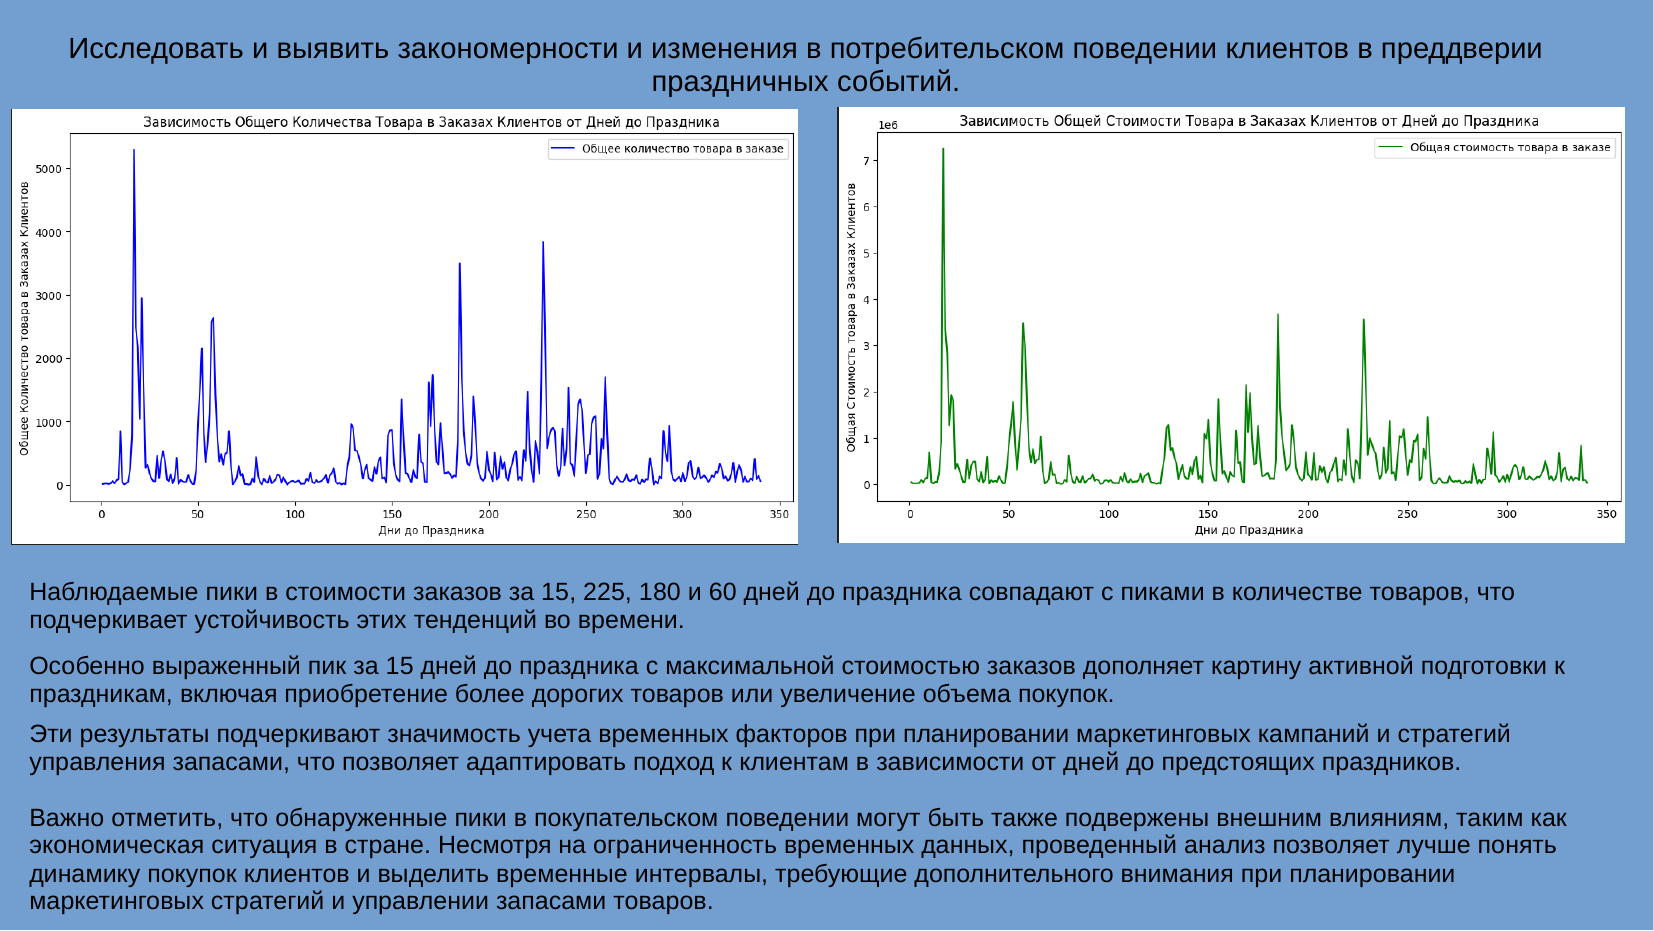

# Исследовать и выявить закономерности и изменения в потребительском поведении клиентов в преддверии праздничных событий.
Наблюдаемые пики в стоимости заказов за 15, 225, 180 и 60 дней до праздника совпадают с пиками в количестве товаров, что подчеркивает устойчивость этих тенденций во времени.
Особенно выраженный пик за 15 дней до праздника с максимальной стоимостью заказов дополняет картину активной подготовки к праздникам, включая приобретение более дорогих товаров или увеличение объема покупок.
Эти результаты подчеркивают значимость учета временных факторов при планировании маркетинговых кампаний и стратегий управления запасами, что позволяет адаптировать подход к клиентам в зависимости от дней до предстоящих праздников.
Важно отметить, что обнаруженные пики в покупательском поведении могут быть также подвержены внешним влияниям, таким как экономическая ситуация в стране. Несмотря на ограниченность временных данных, проведенный анализ позволяет лучше понять динамику покупок клиентов и выделить временные интервалы, требующие дополнительного внимания при планировании маркетинговых стратегий и управлении запасами товаров.
4